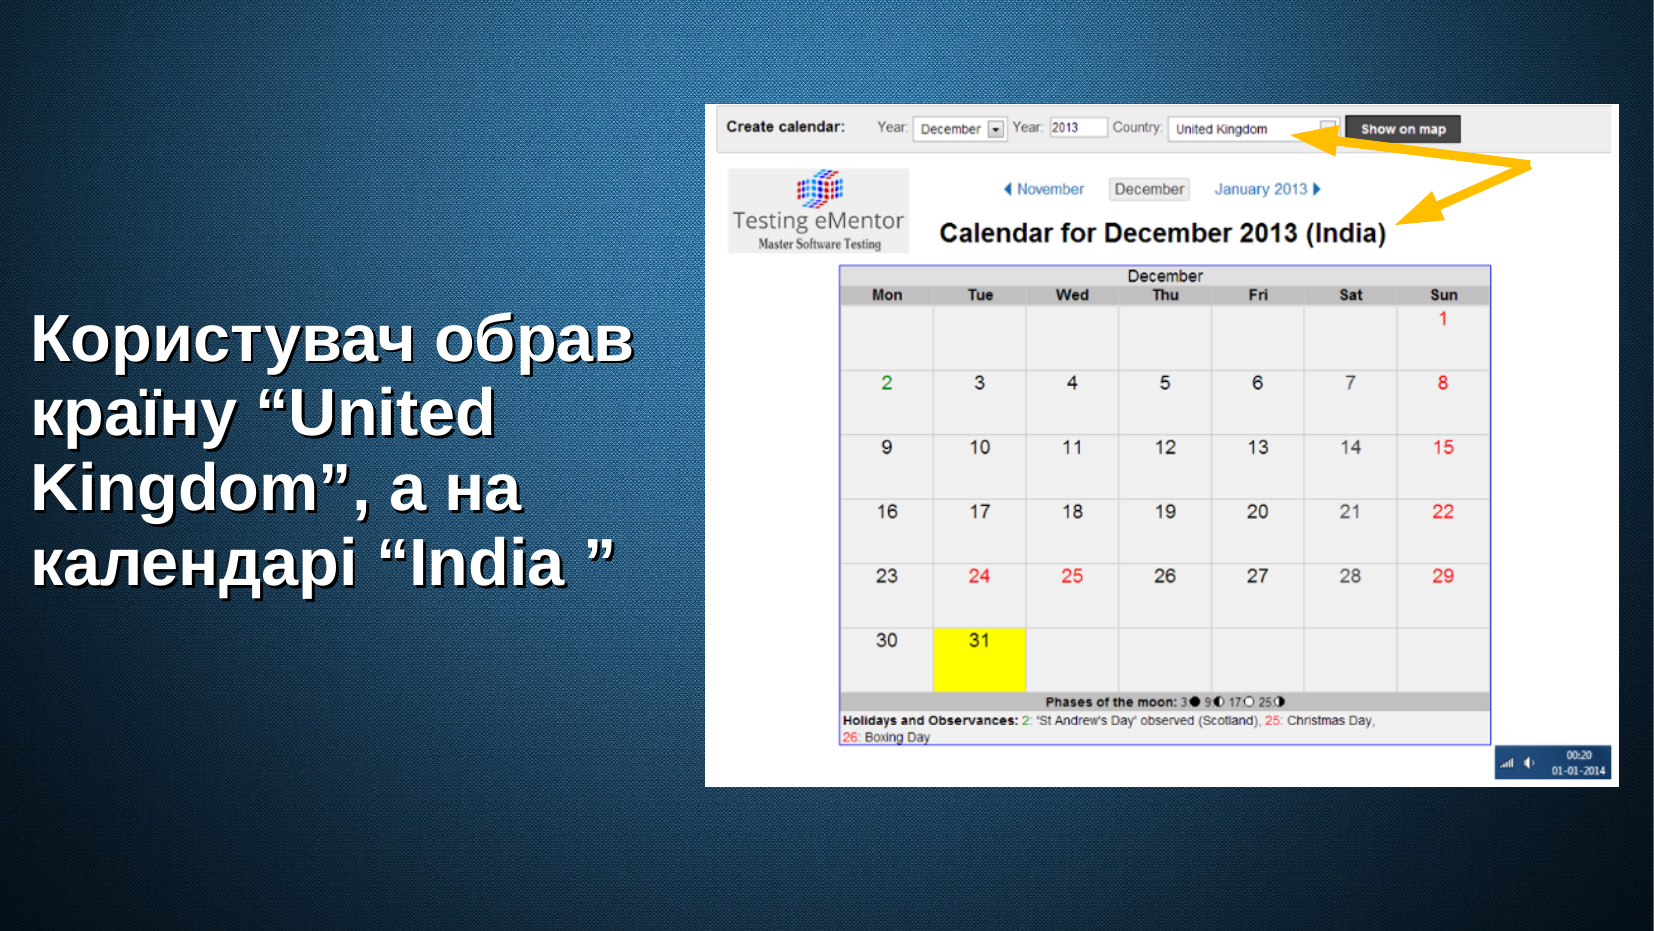

# Користувач обрав країну “United Kingdom”, а на календарі “India ”